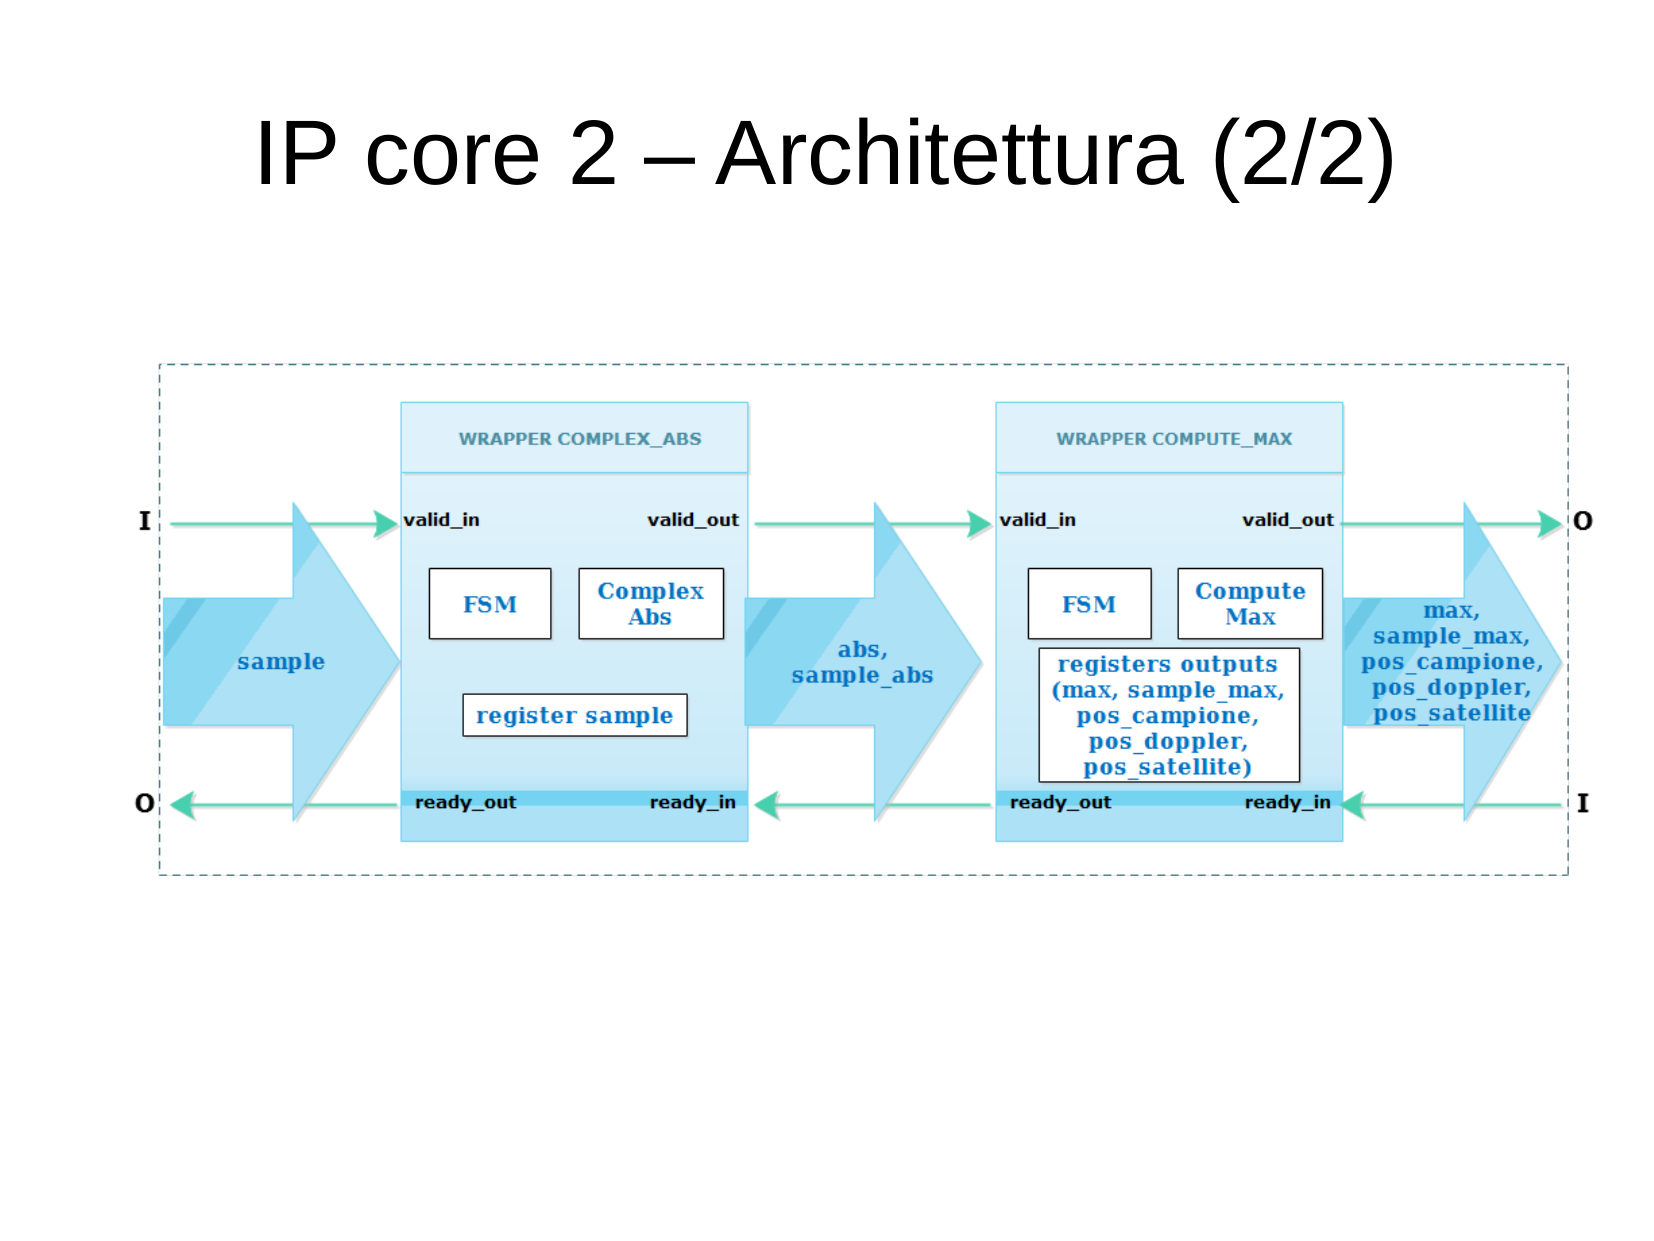

# IP core 2 – Architettura (2/2)